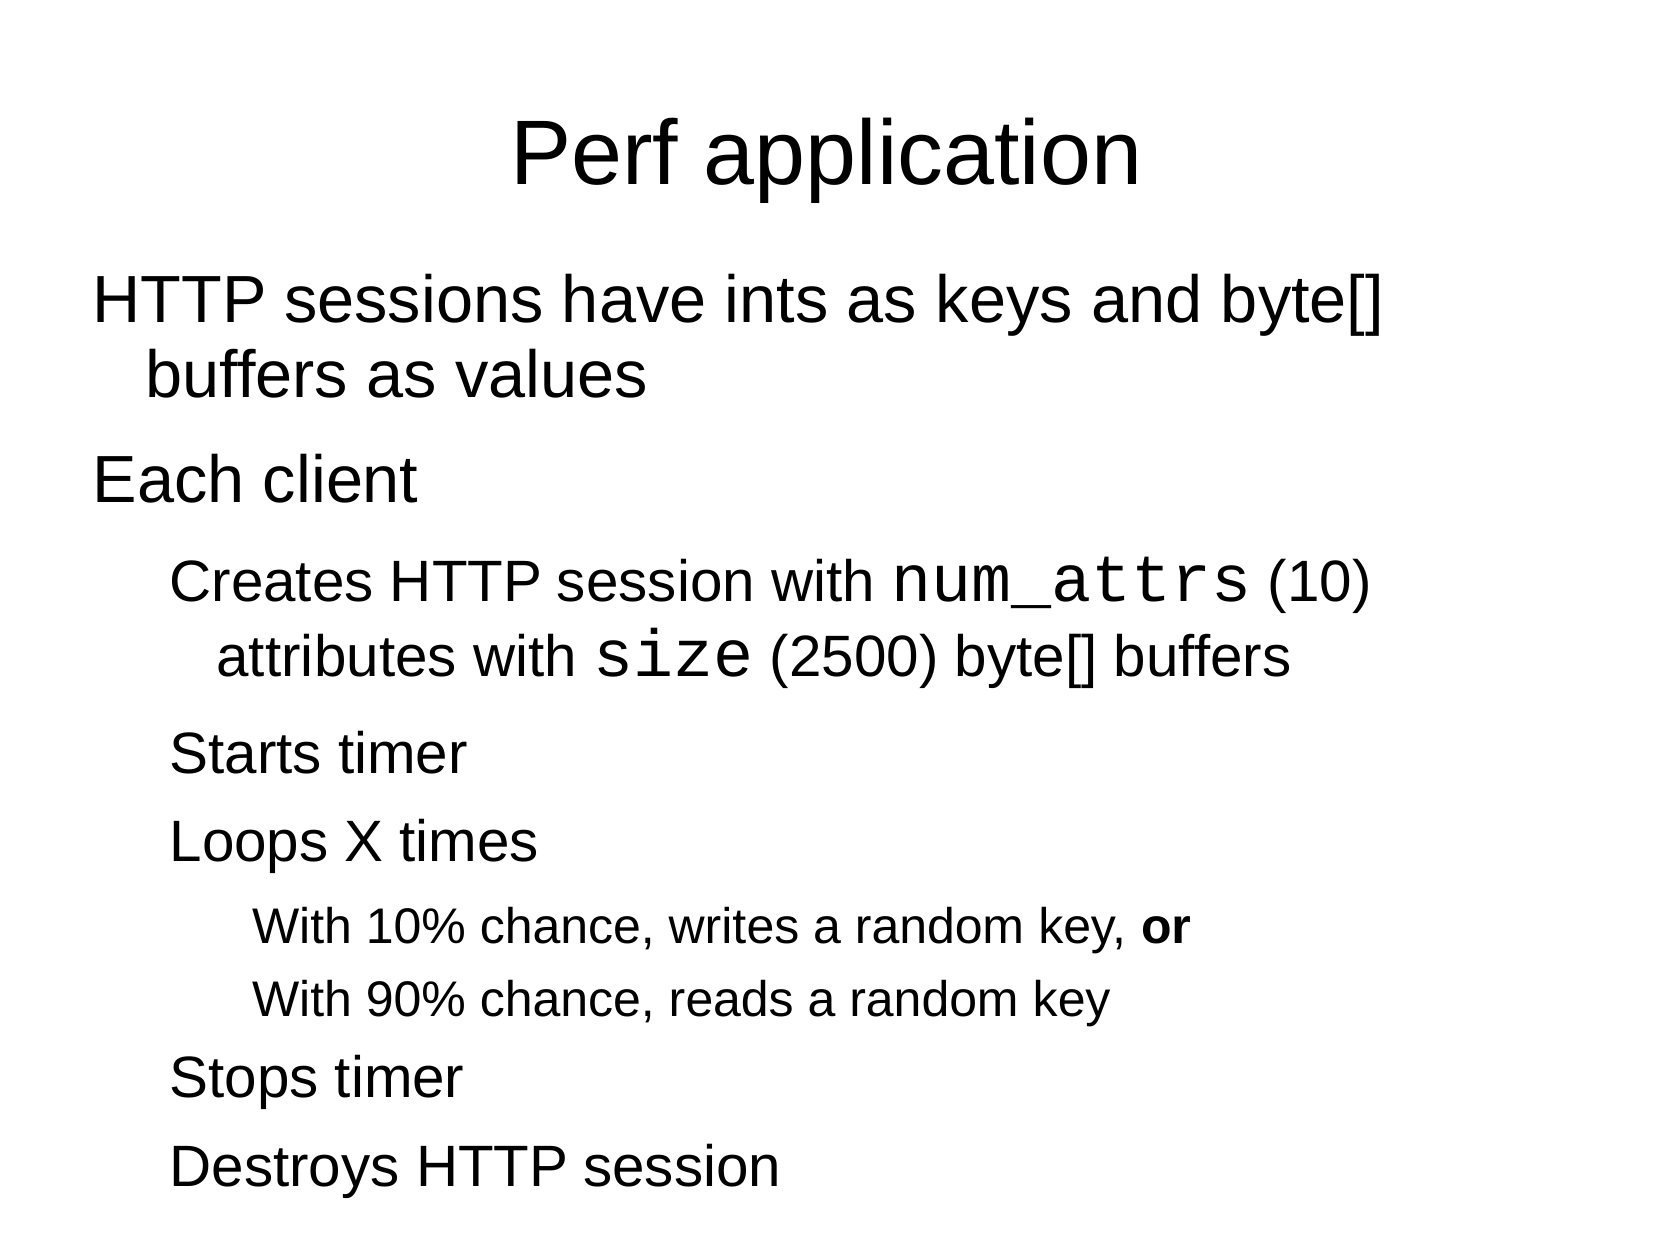

# Perf application
HTTP sessions have ints as keys and byte[] buffers as values
Each client
Creates HTTP session with num_attrs (10) attributes with size (2500) byte[] buffers
Starts timer
Loops X times
With 10% chance, writes a random key, or
With 90% chance, reads a random key
Stops timer
Destroys HTTP session